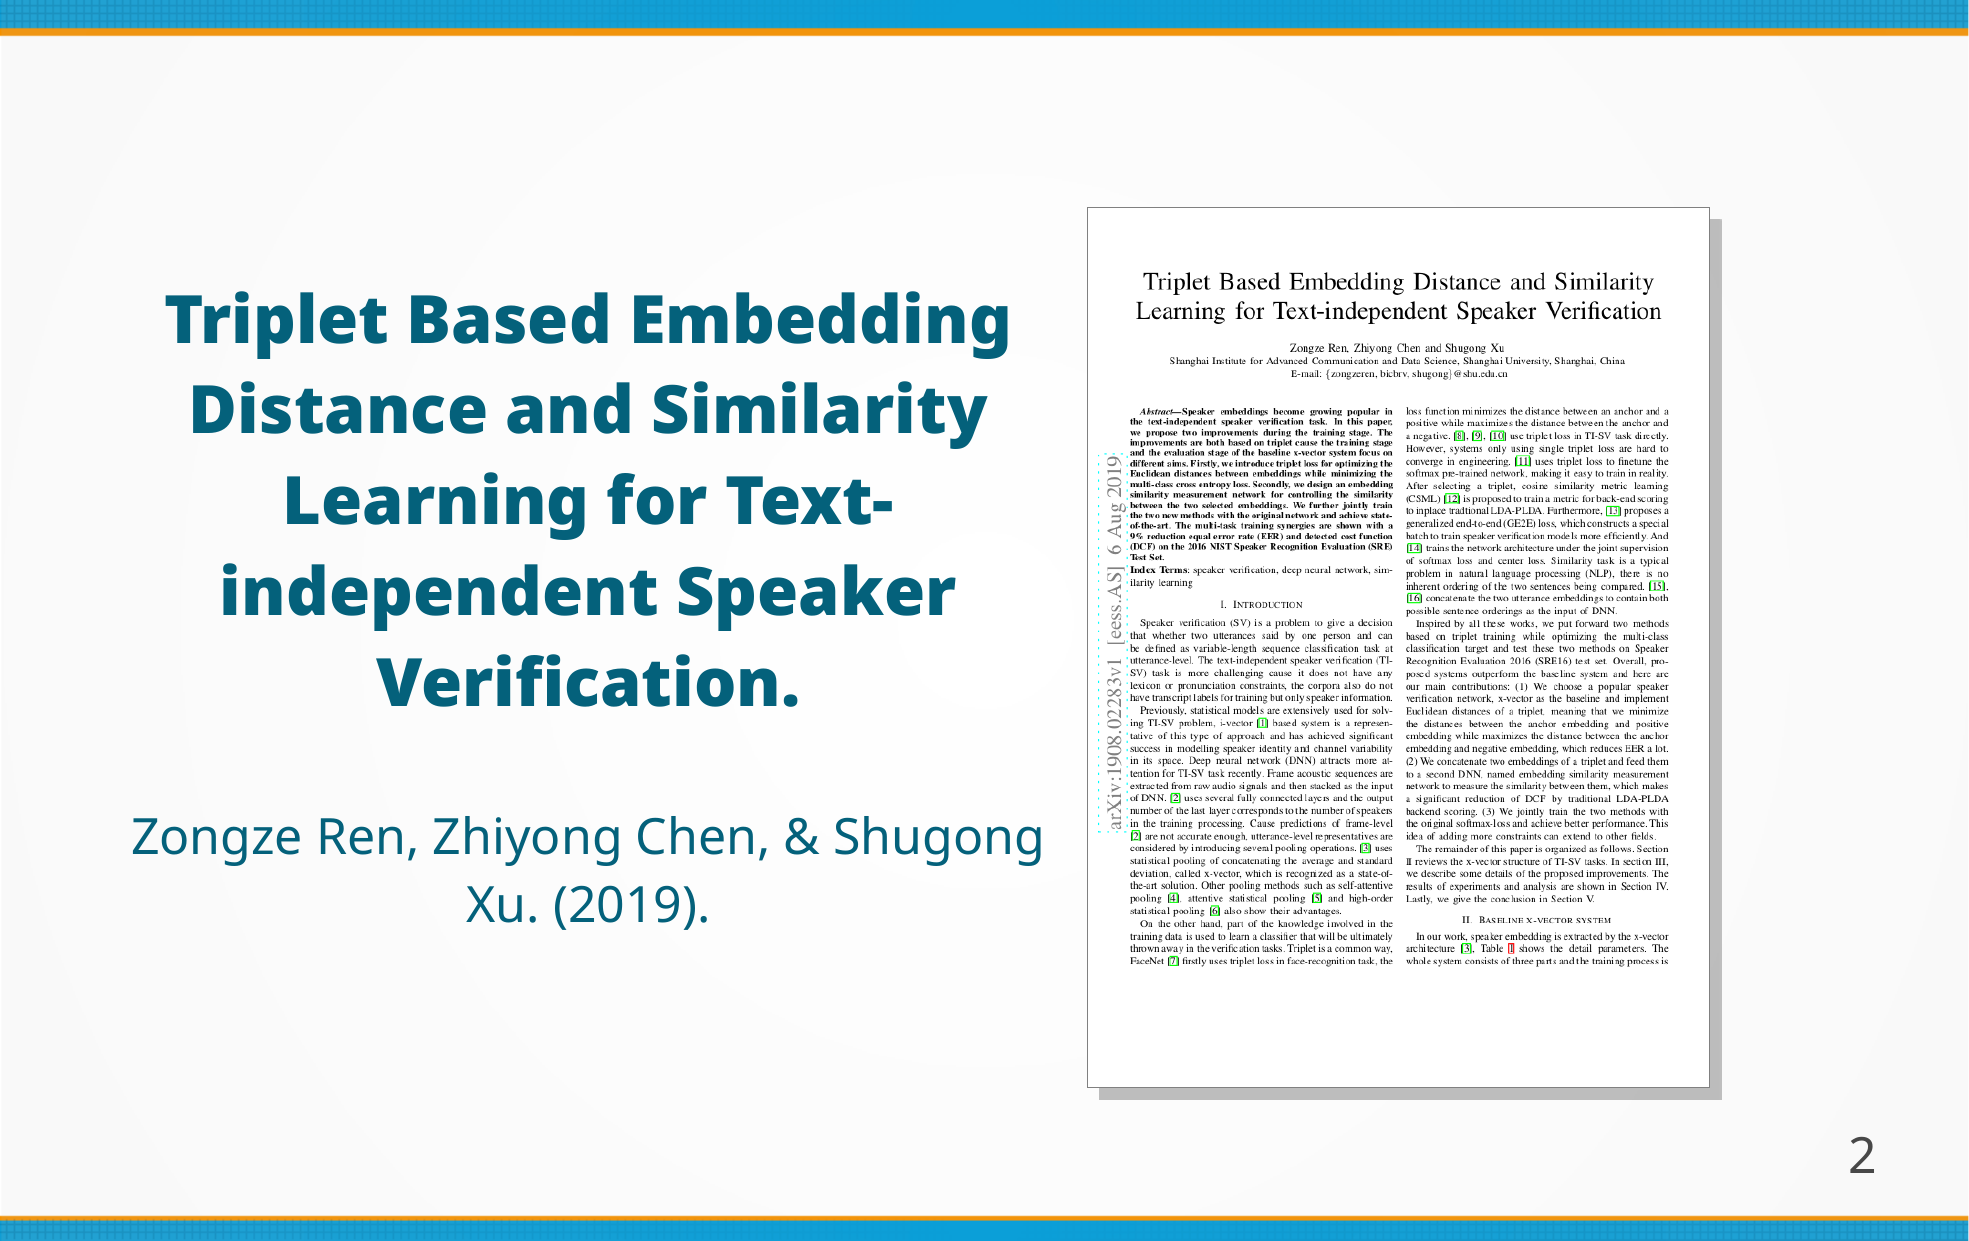

Triplet Based Embedding Distance and Similarity Learning for Text-independent Speaker Verification.
Zongze Ren, Zhiyong Chen, & Shugong Xu. (2019).
2